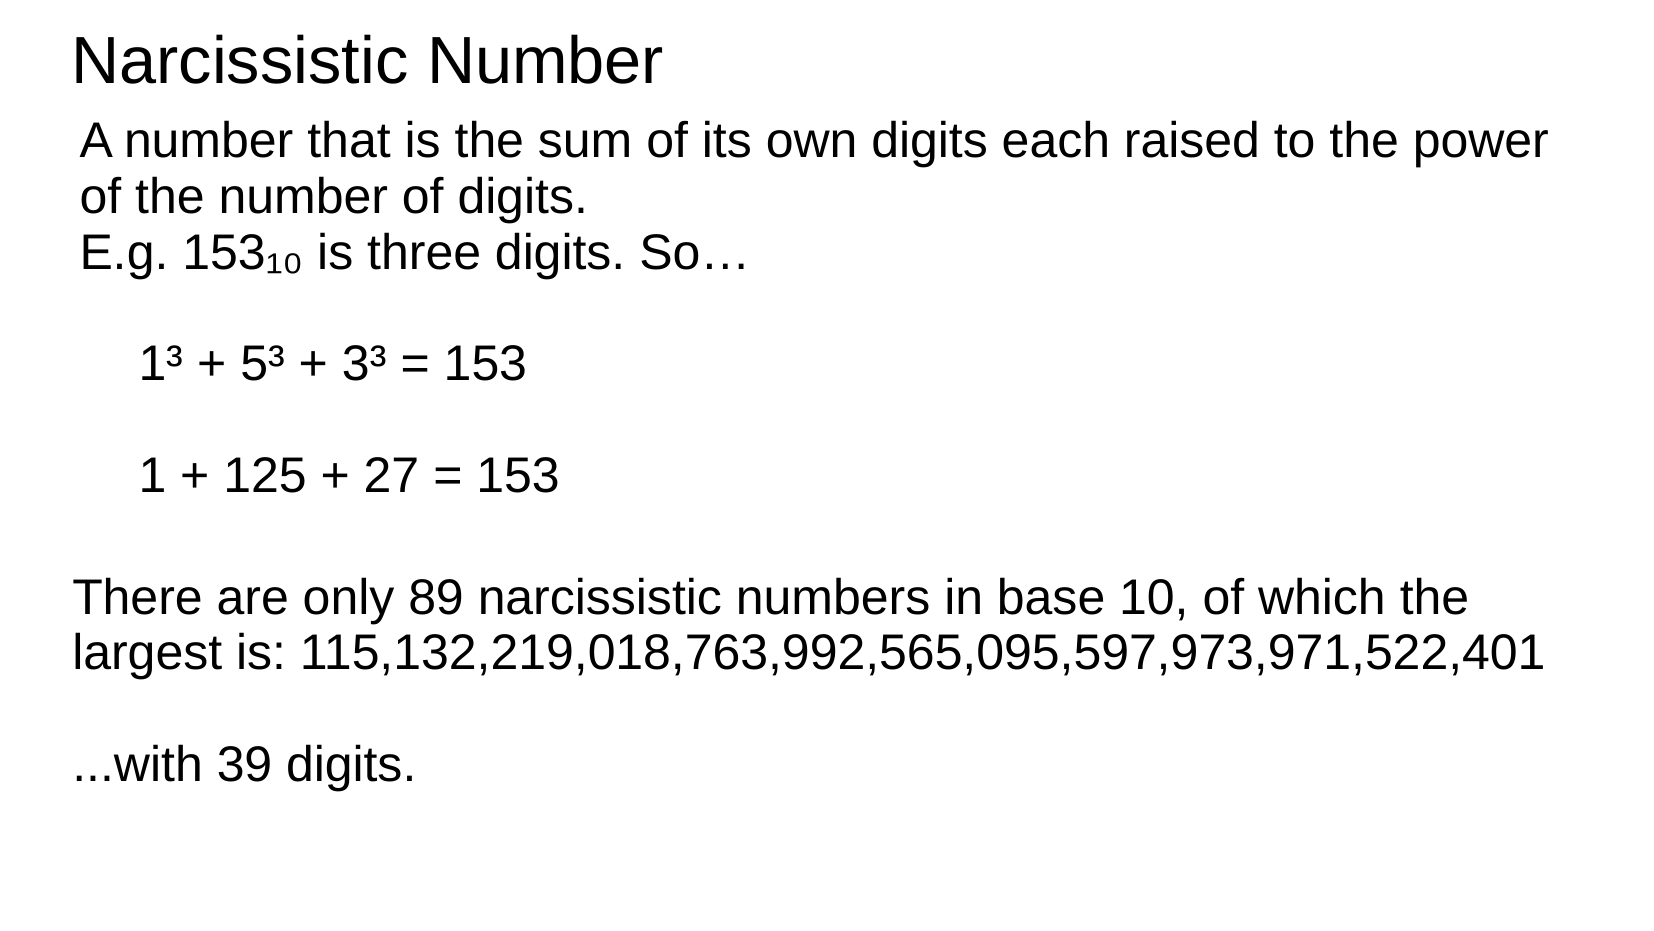

# Narcissistic Number
A number that is the sum of its own digits each raised to the power of the number of digits.
E.g. 153₁₀ is three digits. So…
1³ + 5³ + 3³ = 153
1 + 125 + 27 = 153
There are only 89 narcissistic numbers in base 10, of which the largest is: 115,132,219,018,763,992,565,095,597,973,971,522,401
...with 39 digits.